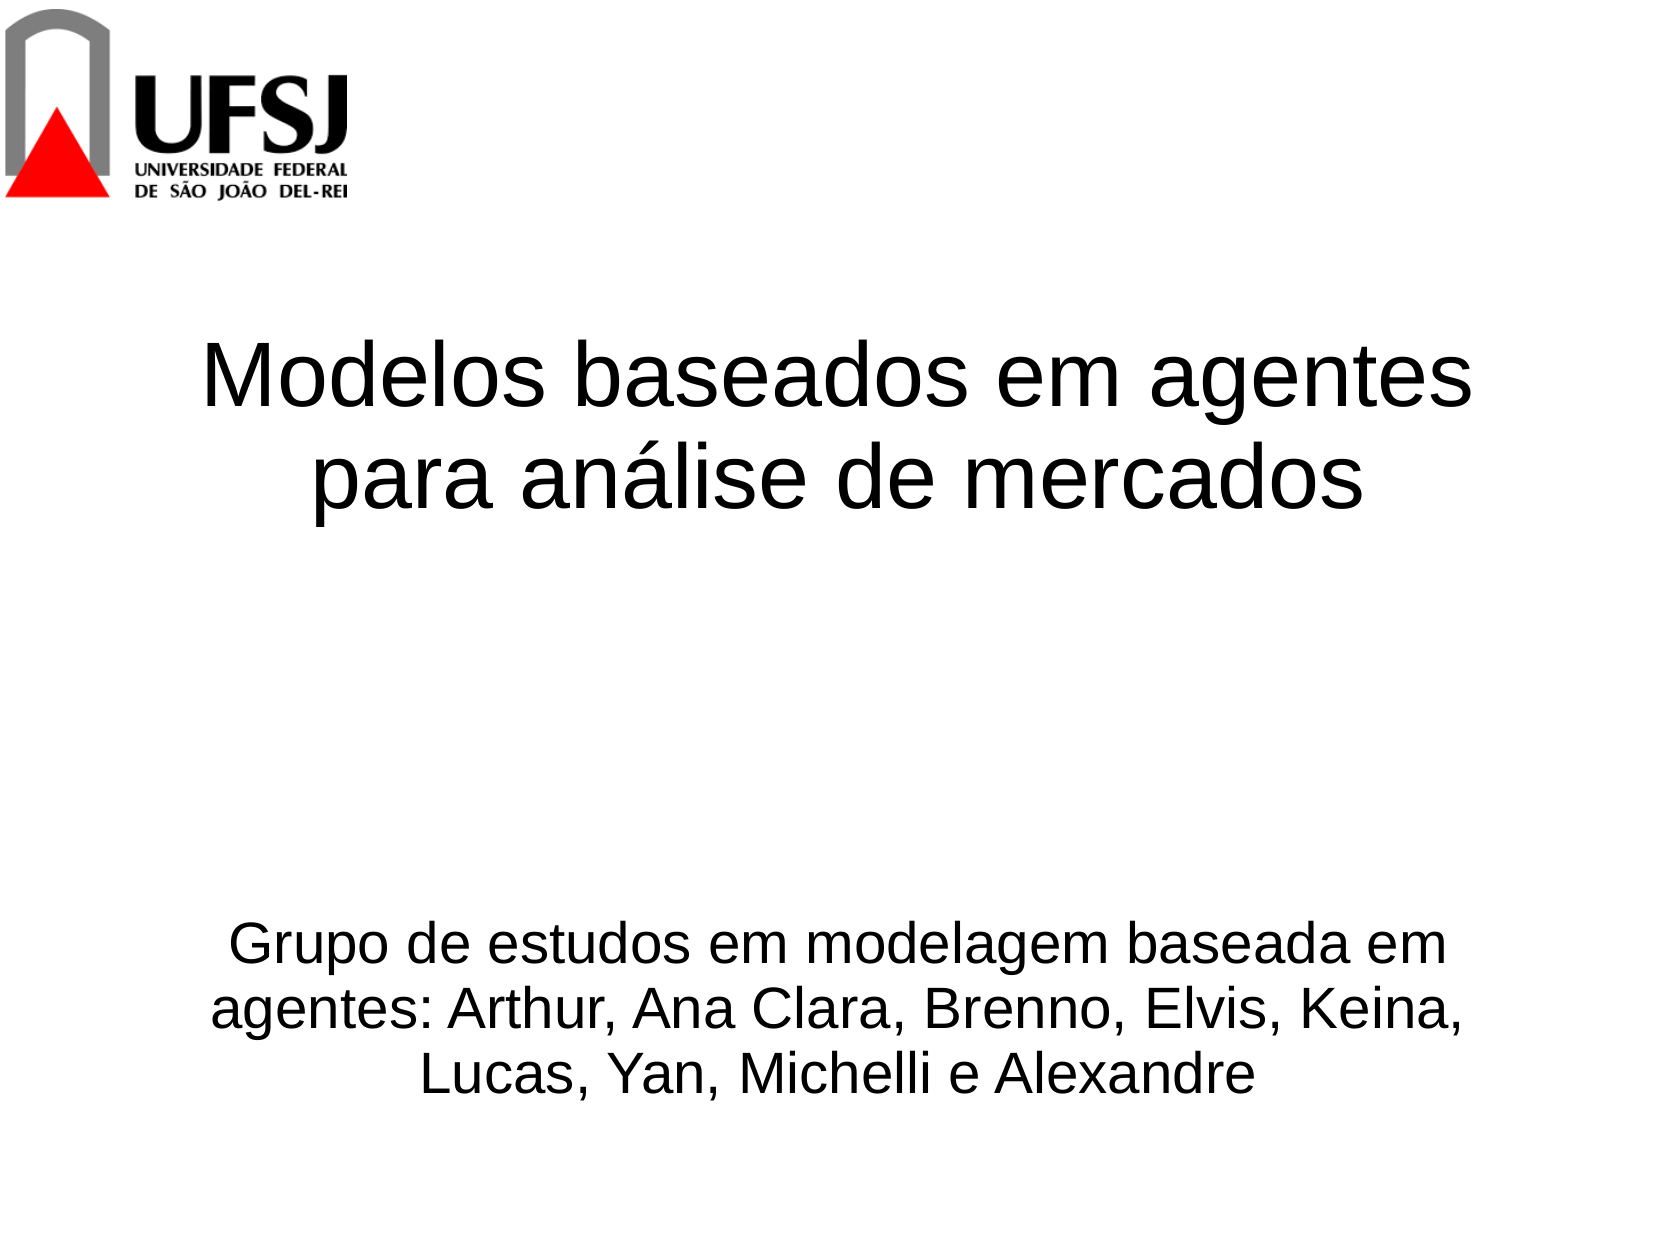

#
Modelos baseados em agentes para análise de mercados
Grupo de estudos em modelagem baseada em agentes: Arthur, Ana Clara, Brenno, Elvis, Keina, Lucas, Yan, Michelli e Alexandre